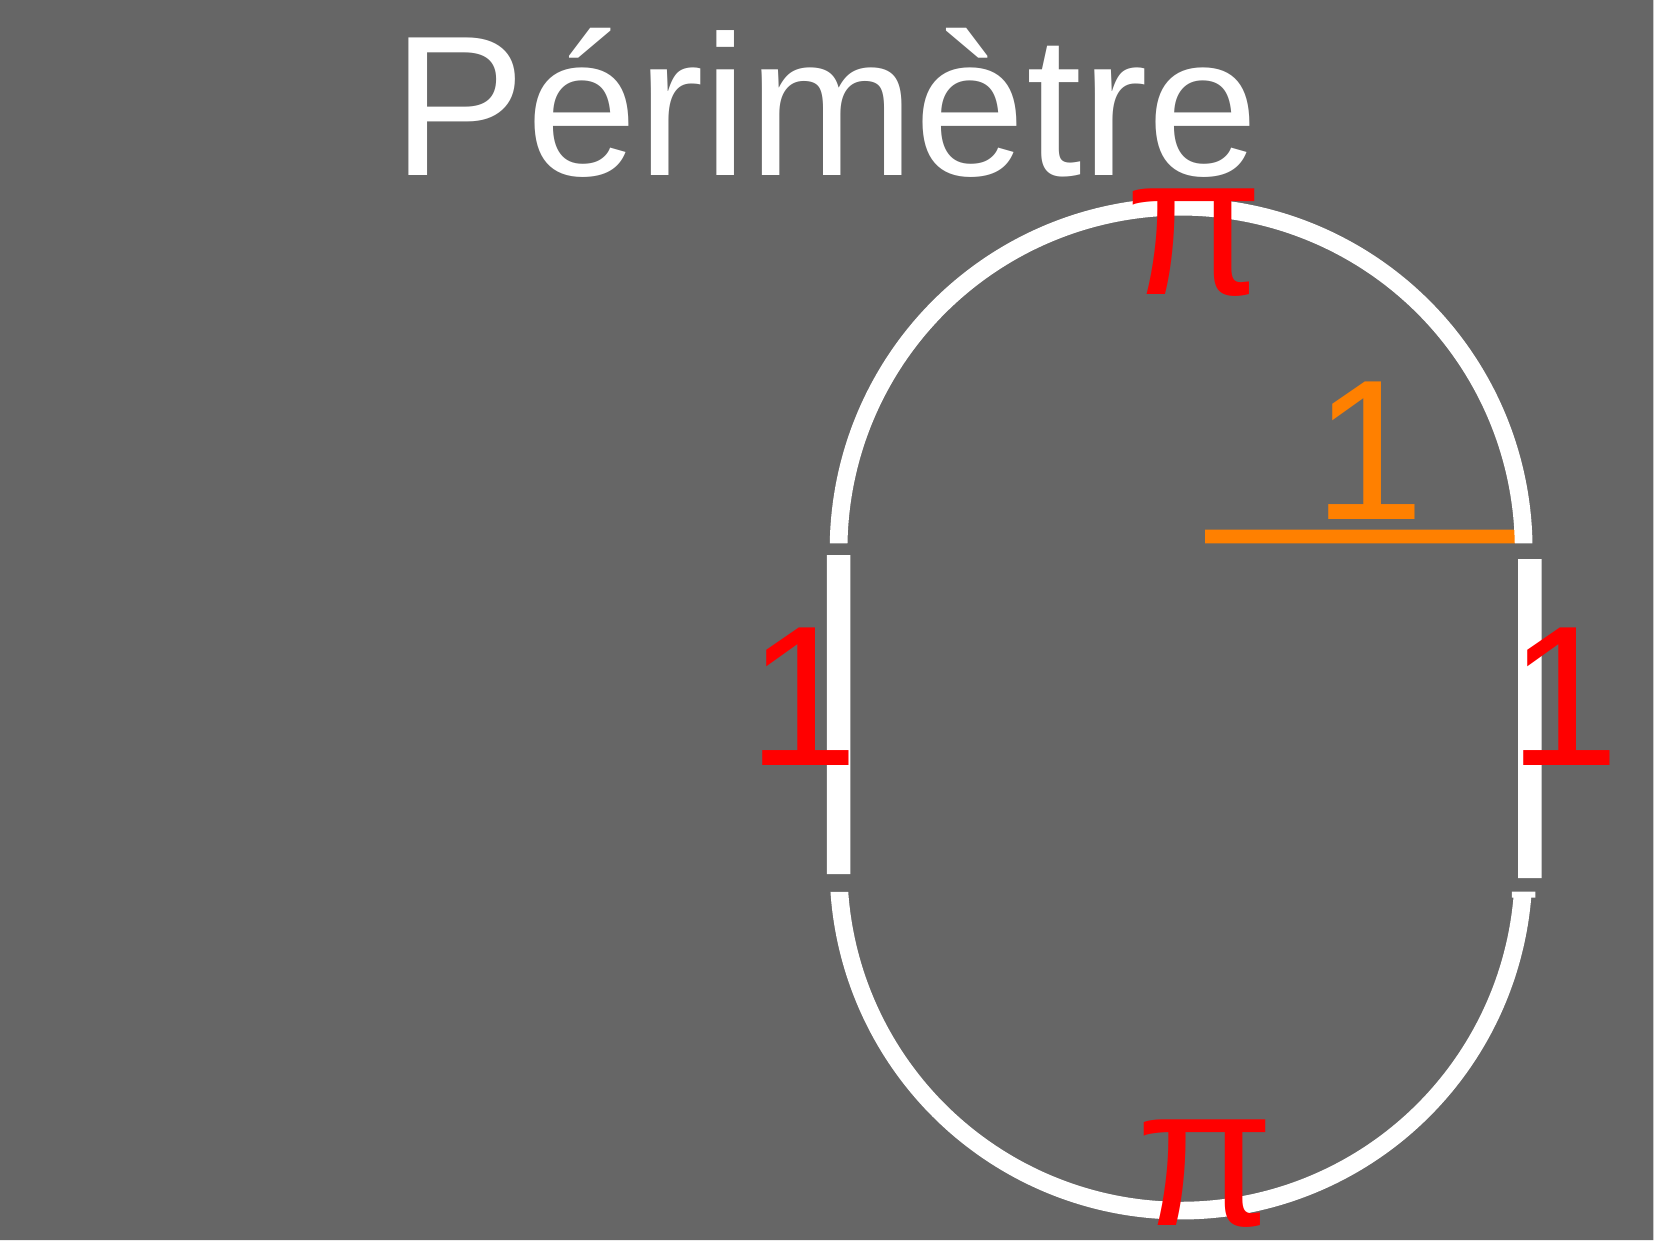

# Périmètre
π
1
1
1
π